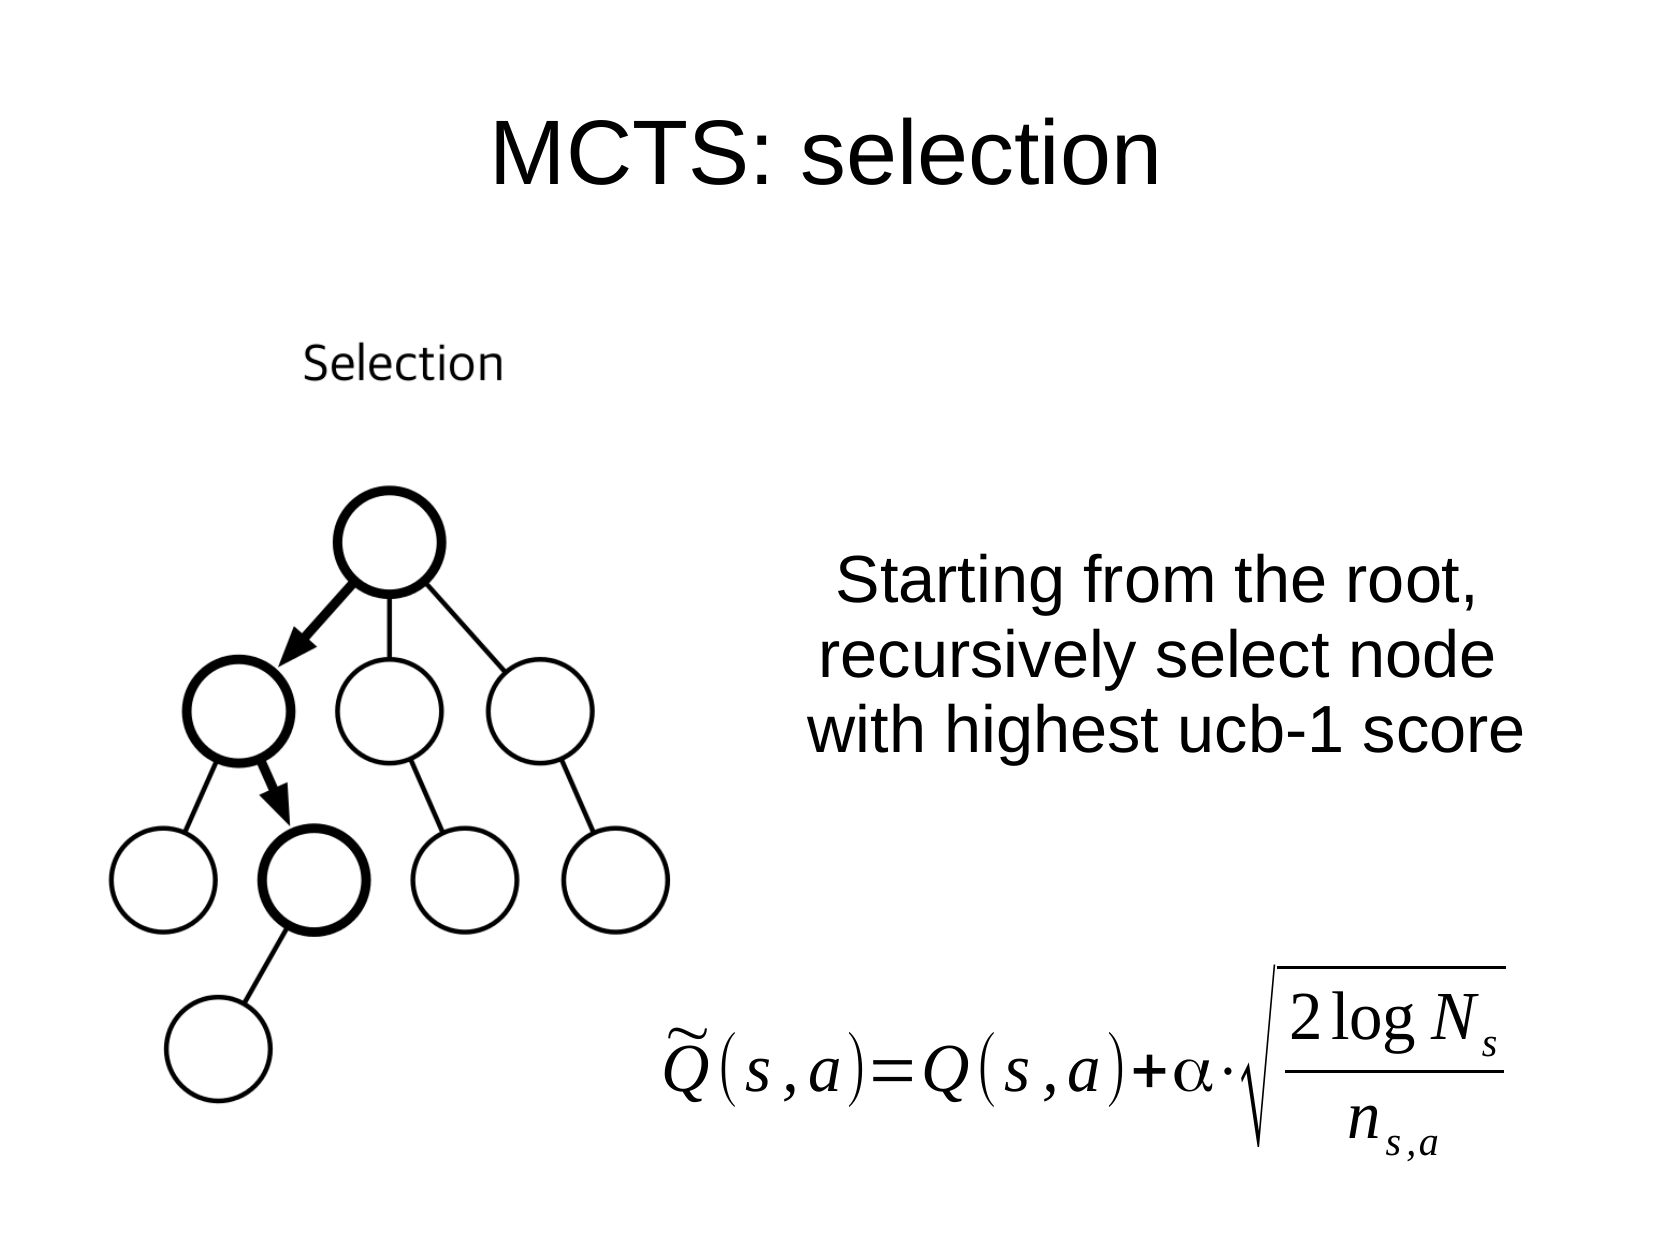

# MCTS: selection
Starting from the root,
recursively select node
with highest ucb-1 score